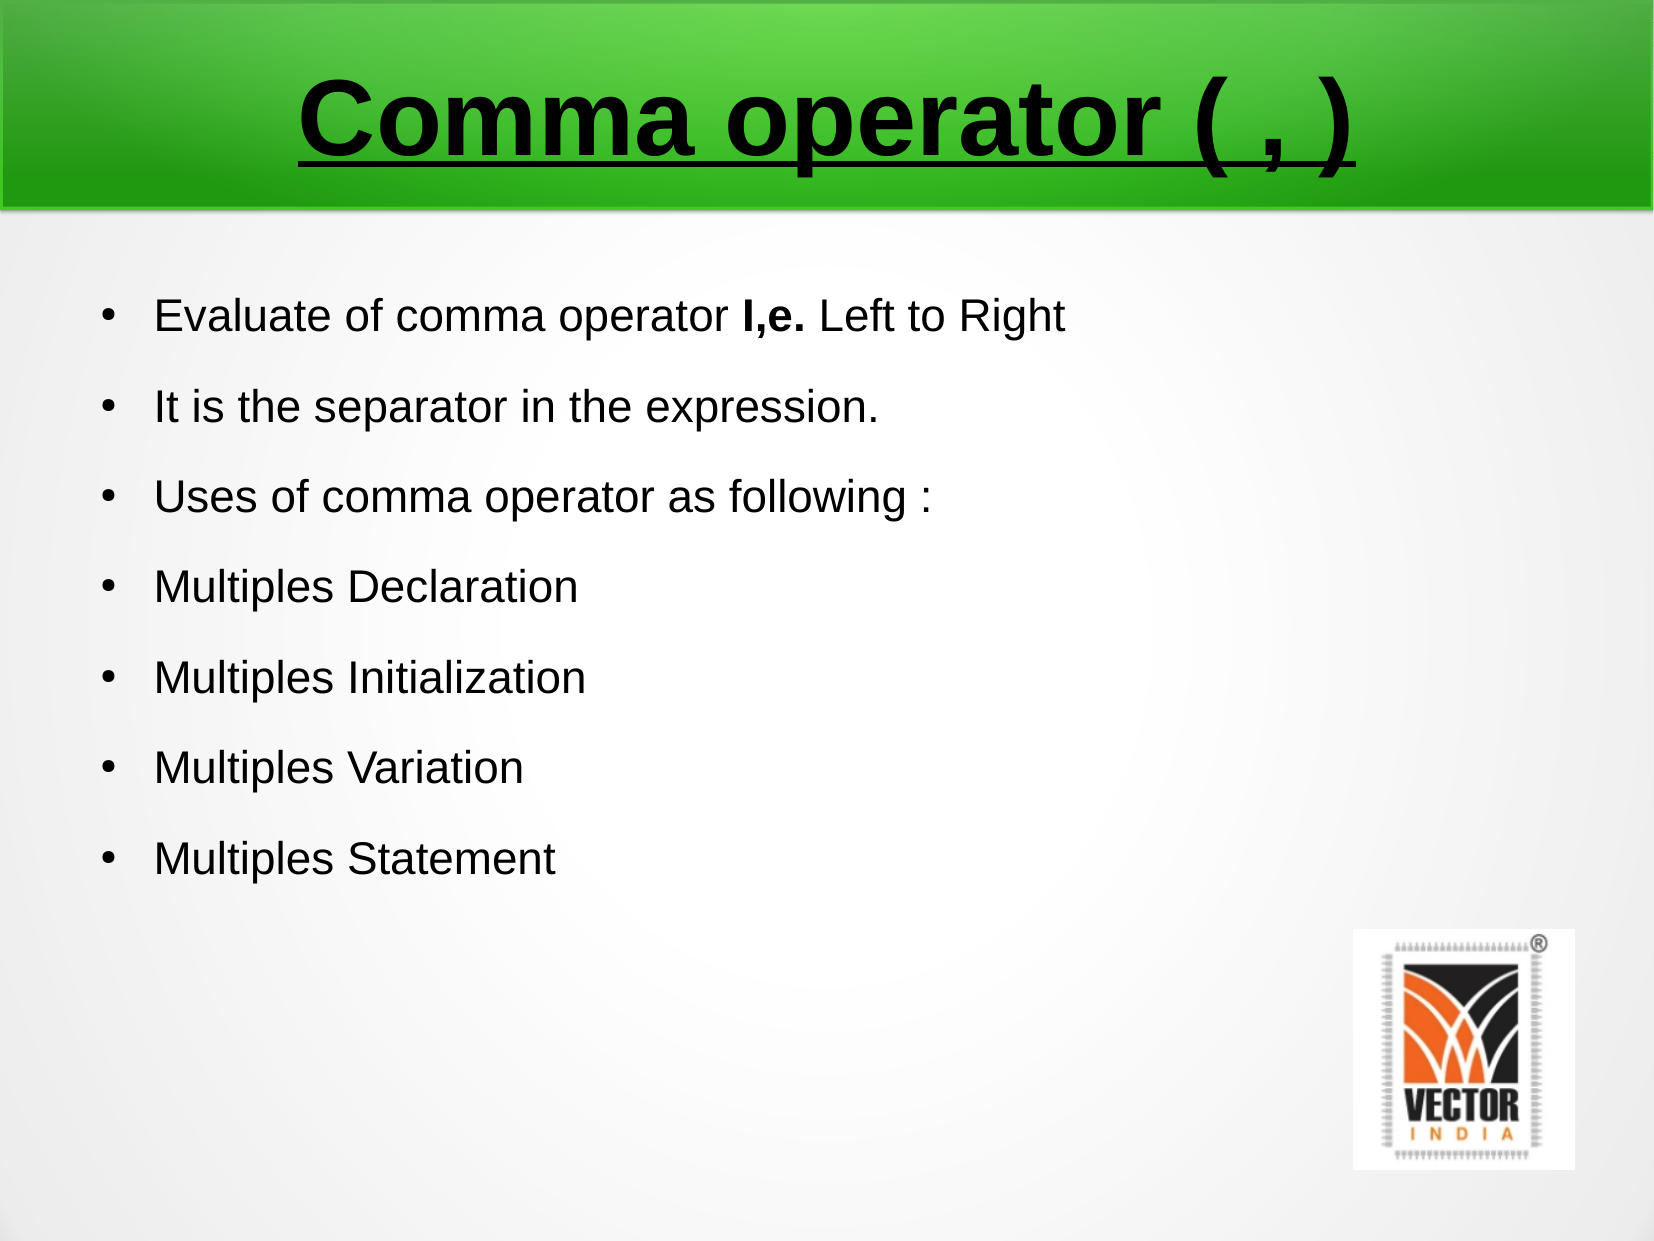

# Comma operator ( , )
Evaluate of comma operator I,e. Left to Right
It is the separator in the expression.
Uses of comma operator as following :
Multiples Declaration
Multiples Initialization
Multiples Variation
Multiples Statement